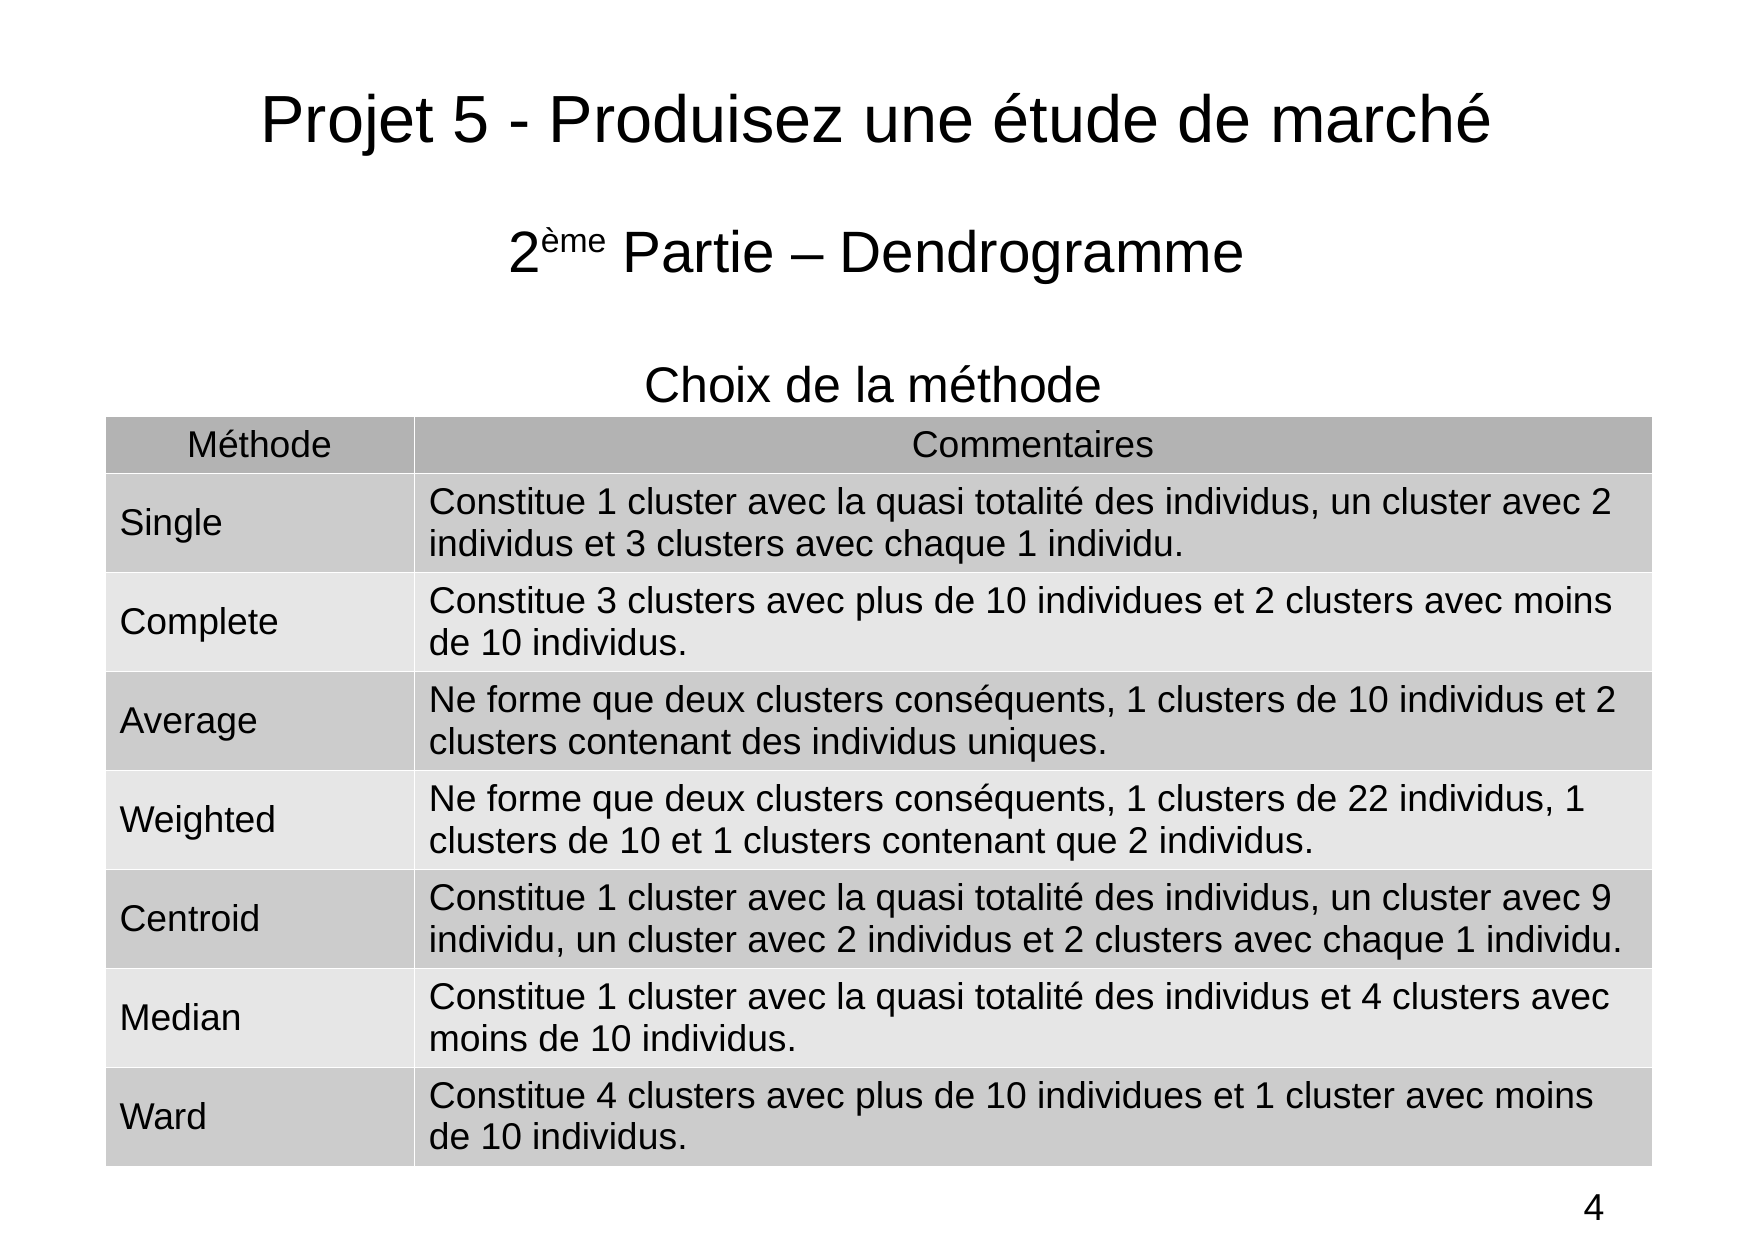

# Projet 5 - Produisez une étude de marché
2ème Partie – Dendrogramme
Choix de la méthode
| Méthode | Commentaires |
| --- | --- |
| Single | Constitue 1 cluster avec la quasi totalité des individus, un cluster avec 2 individus et 3 clusters avec chaque 1 individu. |
| Complete | Constitue 3 clusters avec plus de 10 individues et 2 clusters avec moins de 10 individus. |
| Average | Ne forme que deux clusters conséquents, 1 clusters de 10 individus et 2 clusters contenant des individus uniques. |
| Weighted | Ne forme que deux clusters conséquents, 1 clusters de 22 individus, 1 clusters de 10 et 1 clusters contenant que 2 individus. |
| Centroid | Constitue 1 cluster avec la quasi totalité des individus, un cluster avec 9 individu, un cluster avec 2 individus et 2 clusters avec chaque 1 individu. |
| Median | Constitue 1 cluster avec la quasi totalité des individus et 4 clusters avec moins de 10 individus. |
| Ward | Constitue 4 clusters avec plus de 10 individues et 1 cluster avec moins de 10 individus. |